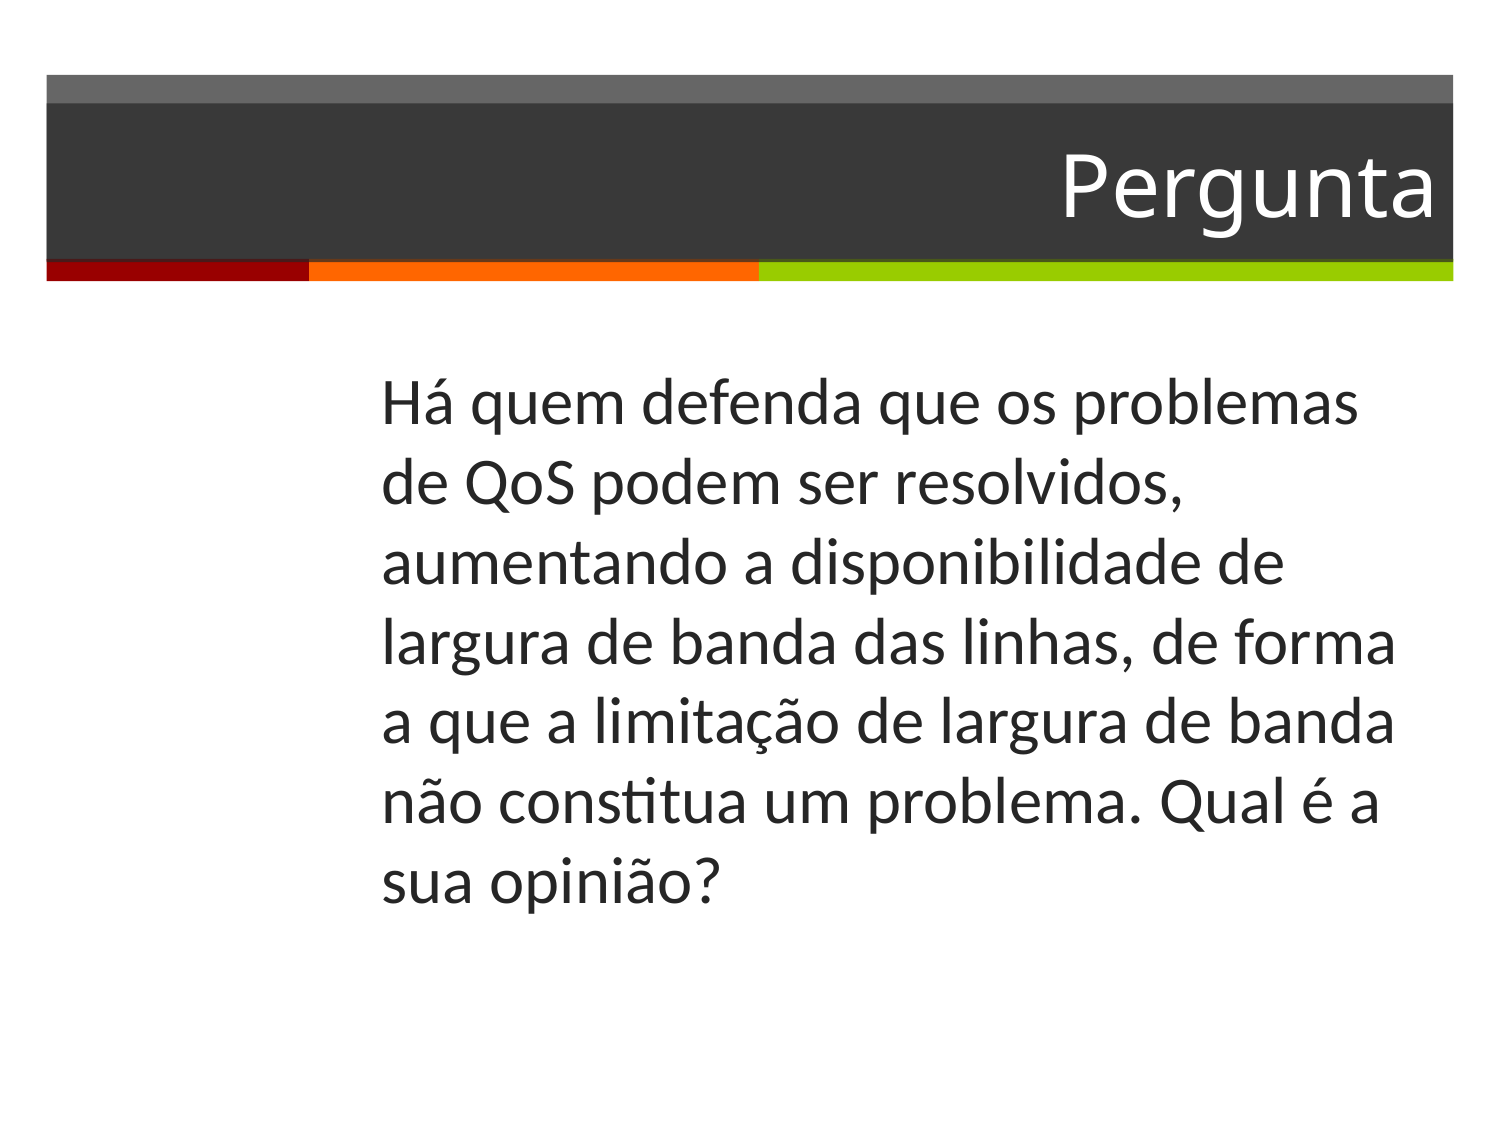

# Pergunta
Há quem defenda que os problemas de QoS podem ser resolvidos, aumentando a disponibilidade de largura de banda das linhas, de forma a que a limitação de largura de banda não constitua um problema. Qual é a sua opinião?